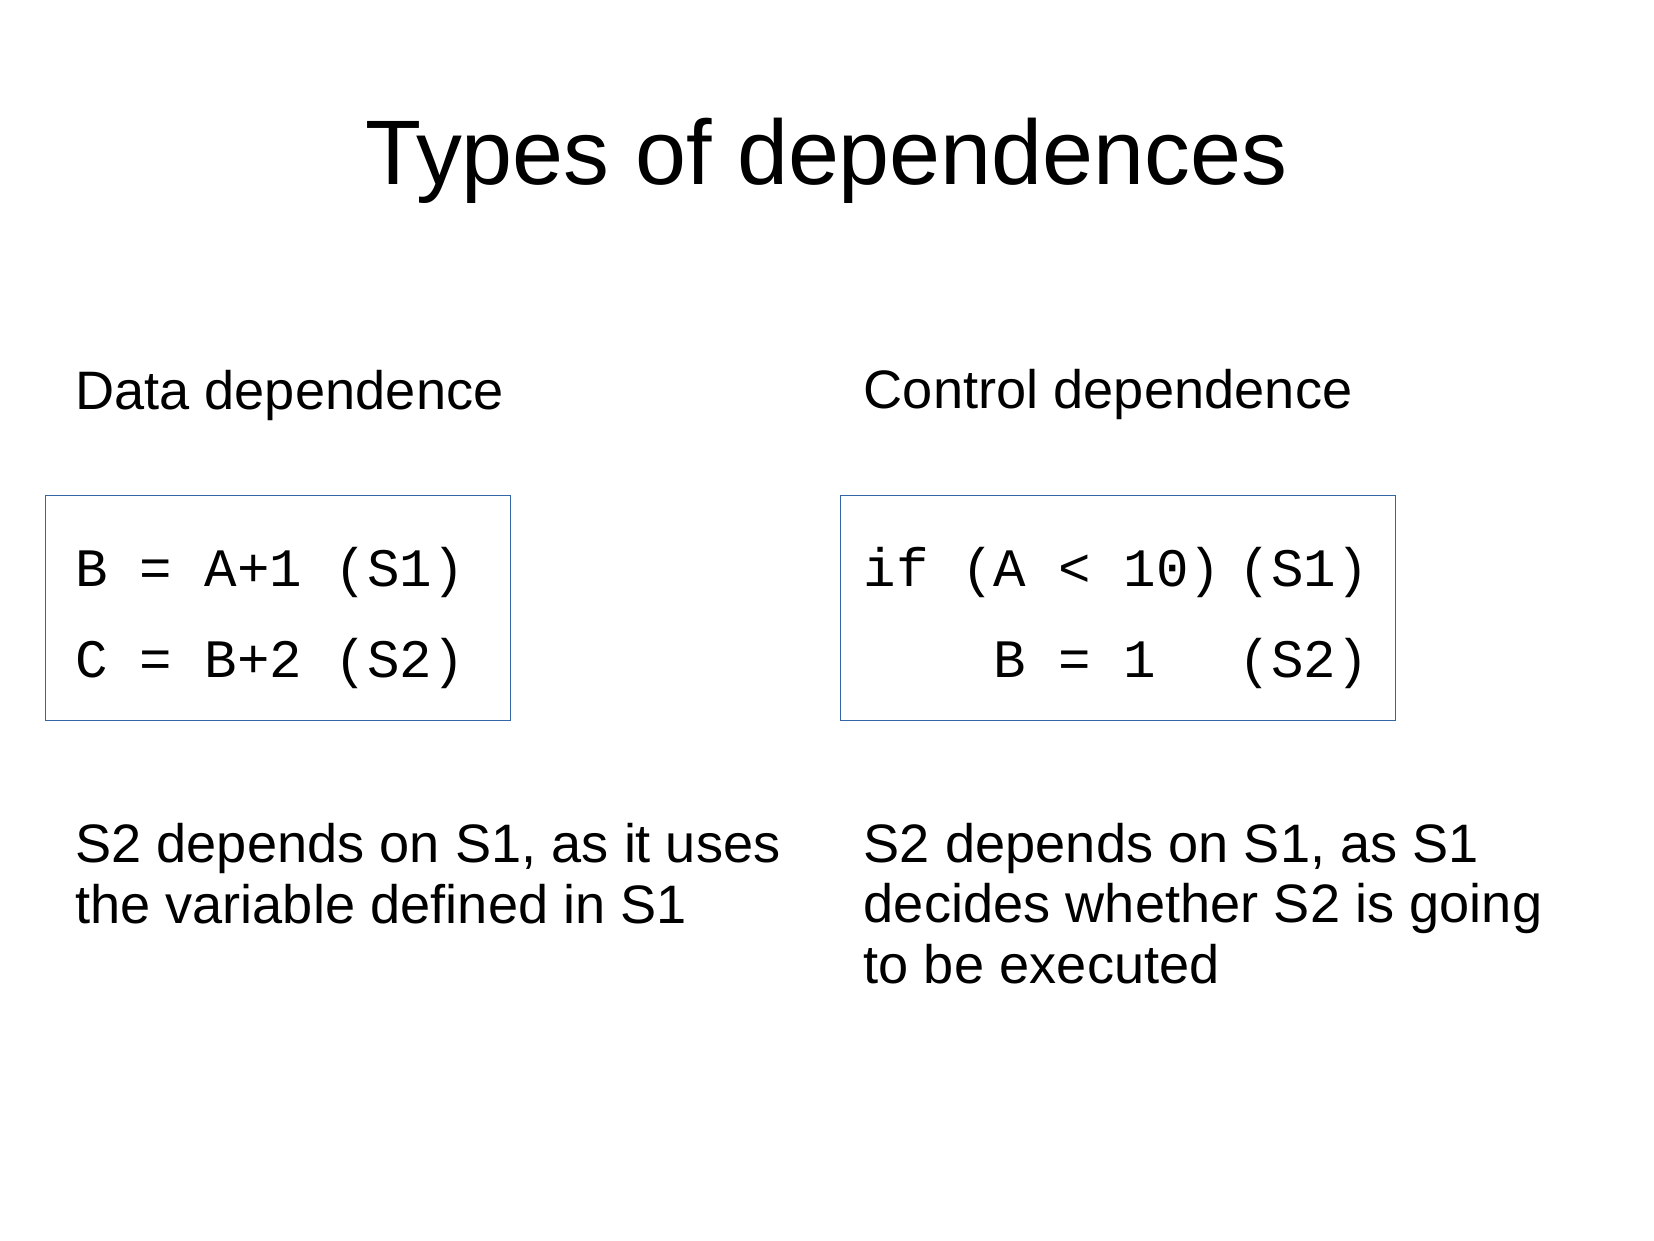

# Types of dependences
Control dependence
if (A < 10)	(S1)
 B = 1		(S2)
S2 depends on S1, as S1 decides whether S2 is going to be executed
Data dependence
B = A+1 (S1)
C = B+2 (S2)
S2 depends on S1, as it uses the variable defined in S1